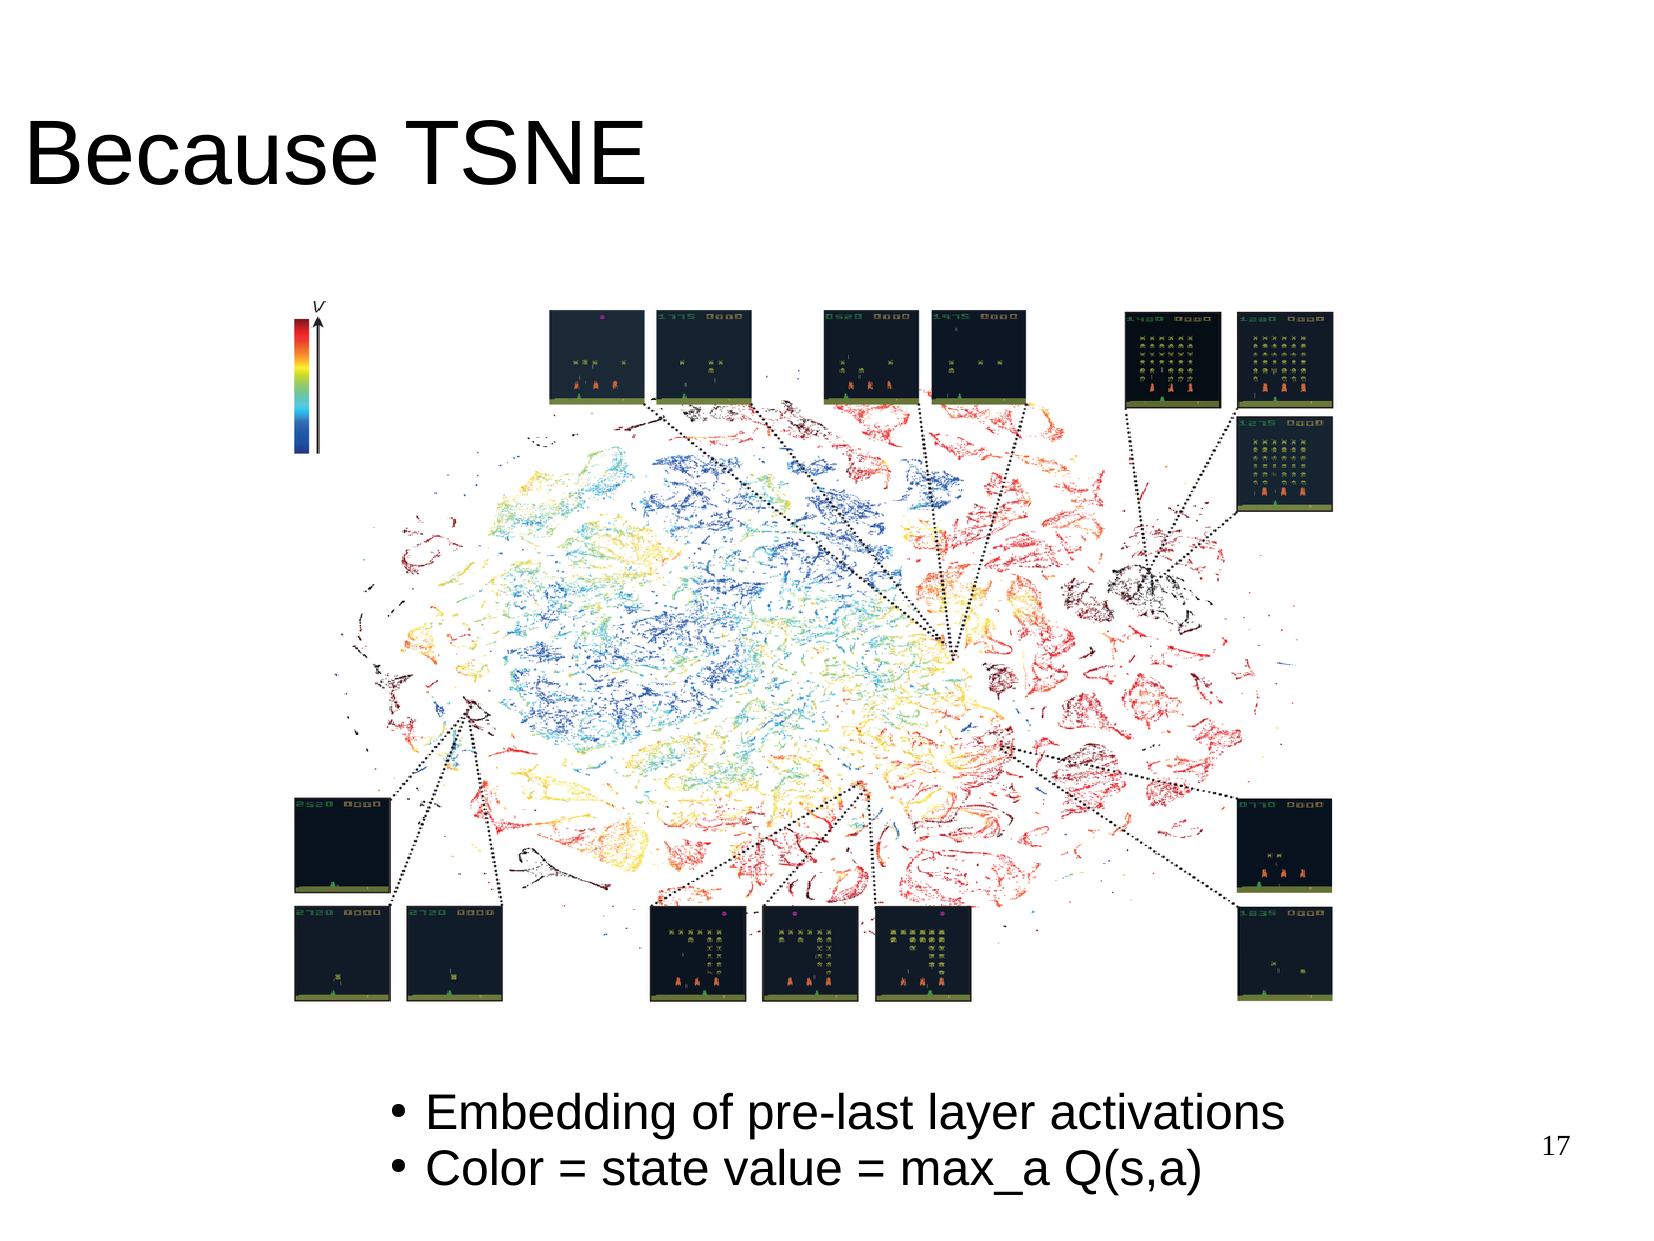

# Because TSNE
Embedding of pre-last layer activations
Color = state value = max_a Q(s,a)
17